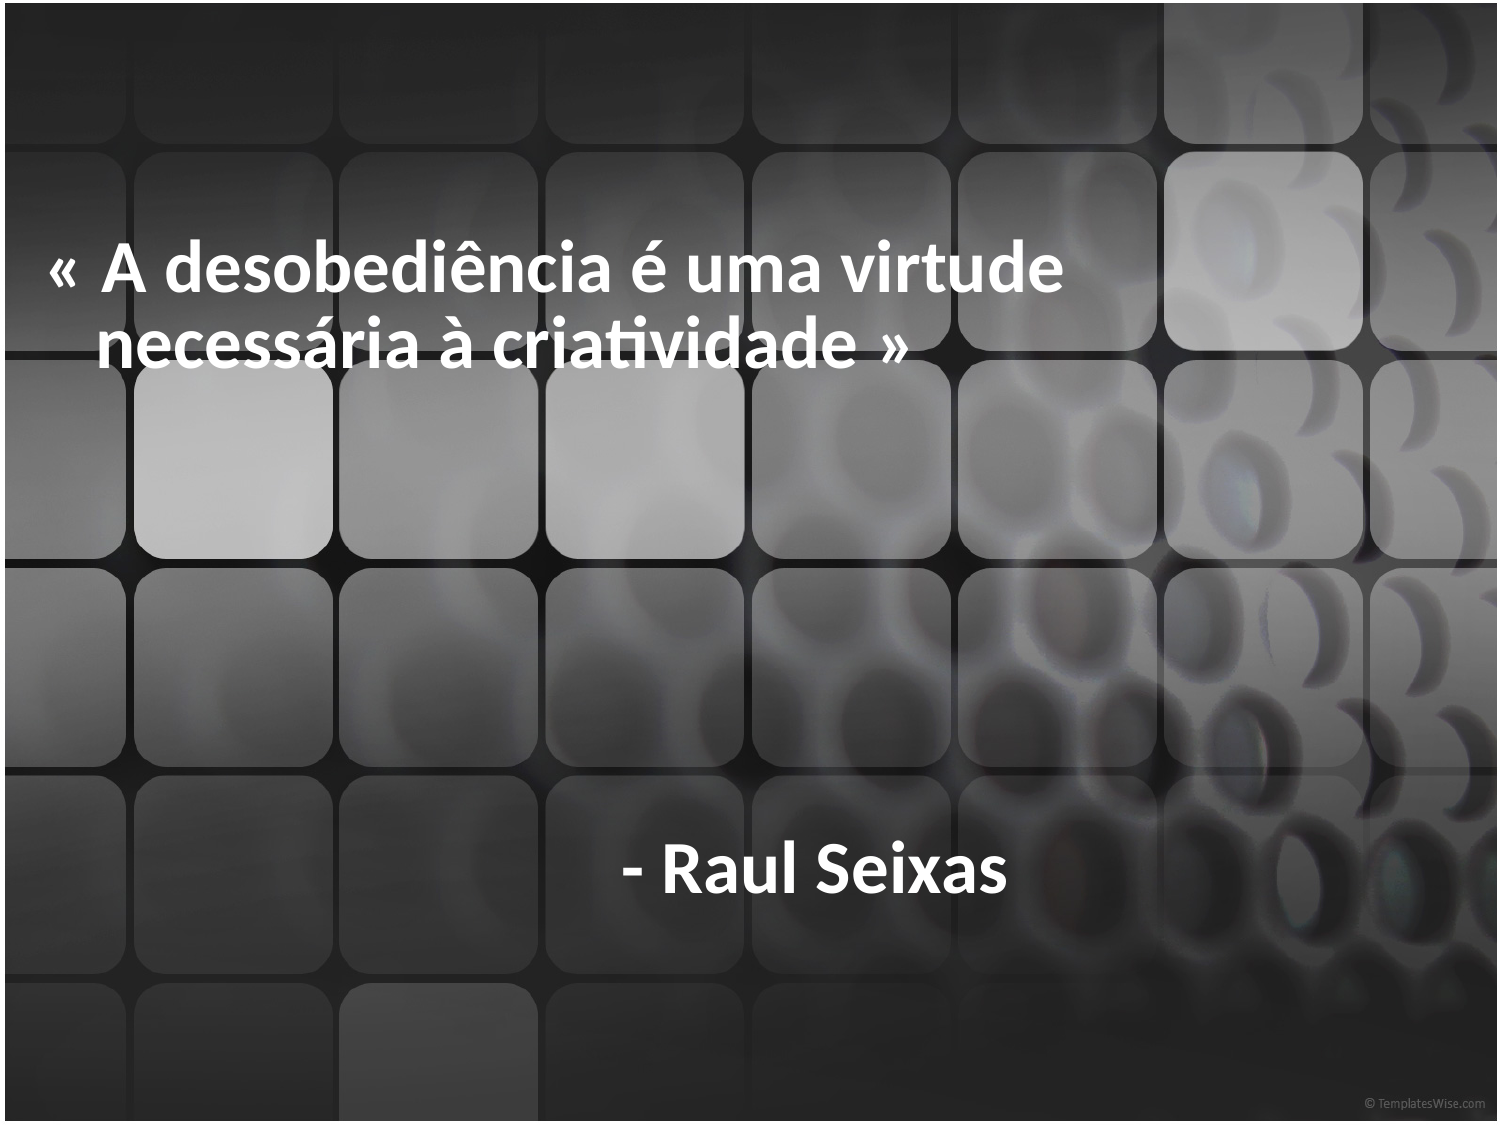

# « A desobediência é uma virtude necessária à criatividade » - Raul Seixas